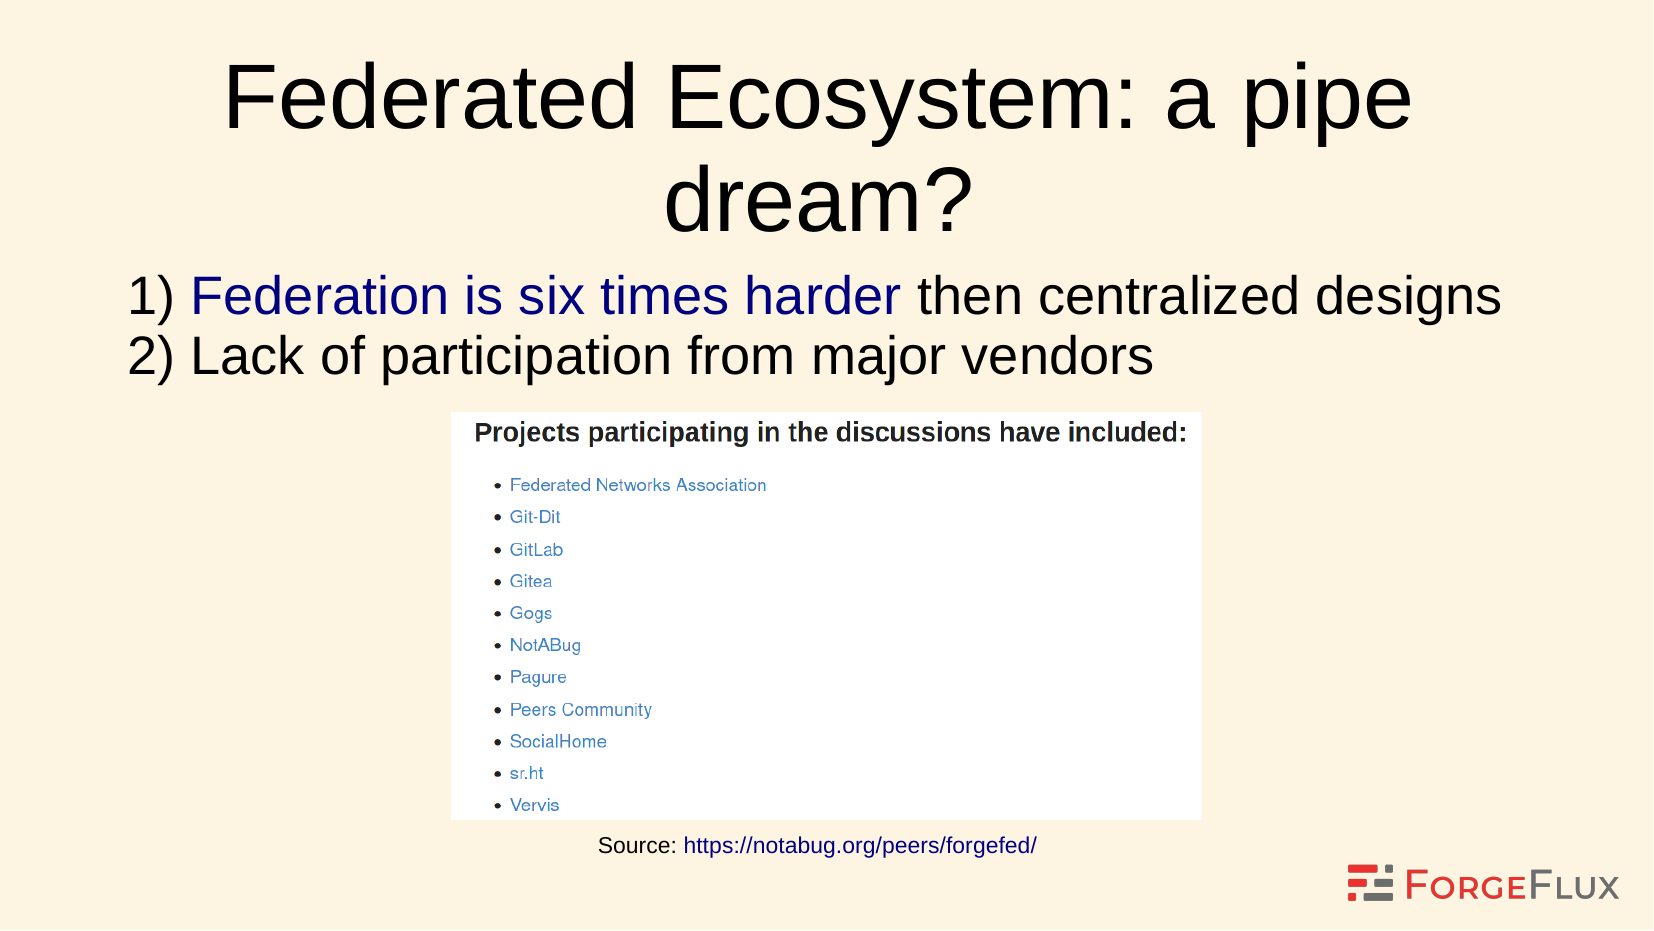

# Federated Ecosystem: a pipe dream?
 Federation is six times harder then centralized designs
 Lack of participation from major vendors
Source: https://notabug.org/peers/forgefed/